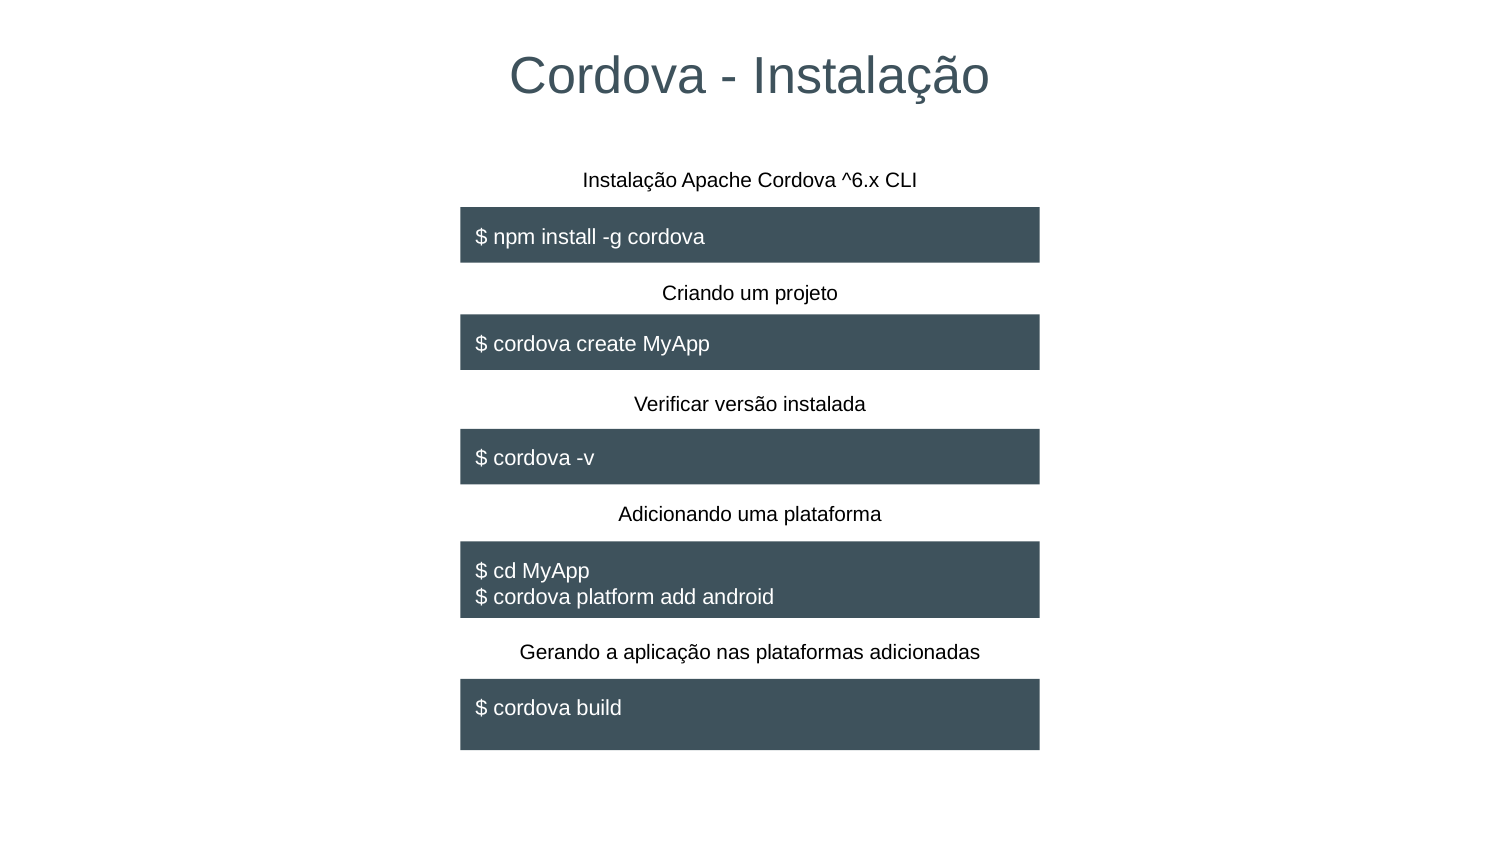

Cordova - Instalação
Instalação Apache Cordova ^6.x CLI
$ npm install -g cordova
Criando um projeto
$ cordova create MyApp
Verificar versão instalada
$ cordova -v
Adicionando uma plataforma
$ cd MyApp
$ cordova platform add android
Gerando a aplicação nas plataformas adicionadas
$ cordova build